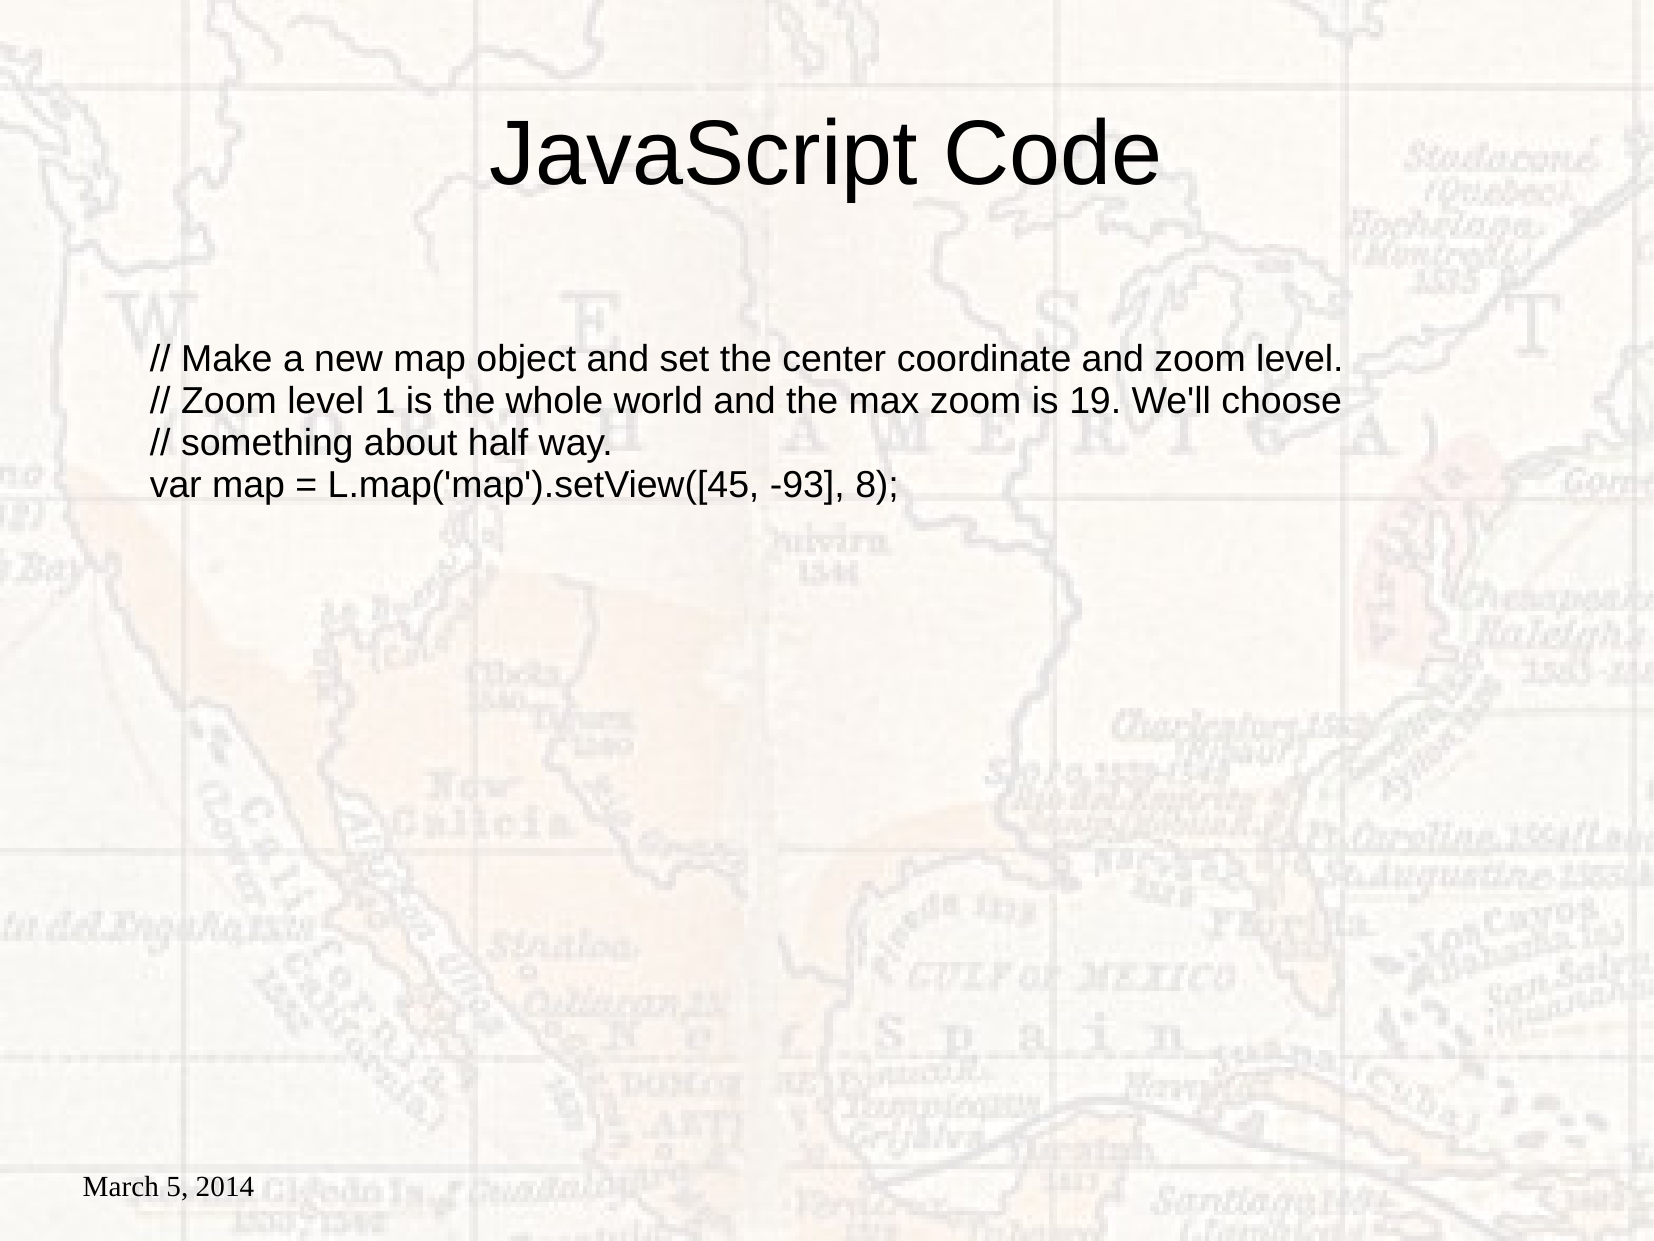

# JavaScript Code
// Make a new map object and set the center coordinate and zoom level.
// Zoom level 1 is the whole world and the max zoom is 19. We'll choose
// something about half way.
var map = L.map('map').setView([45, -93], 8);